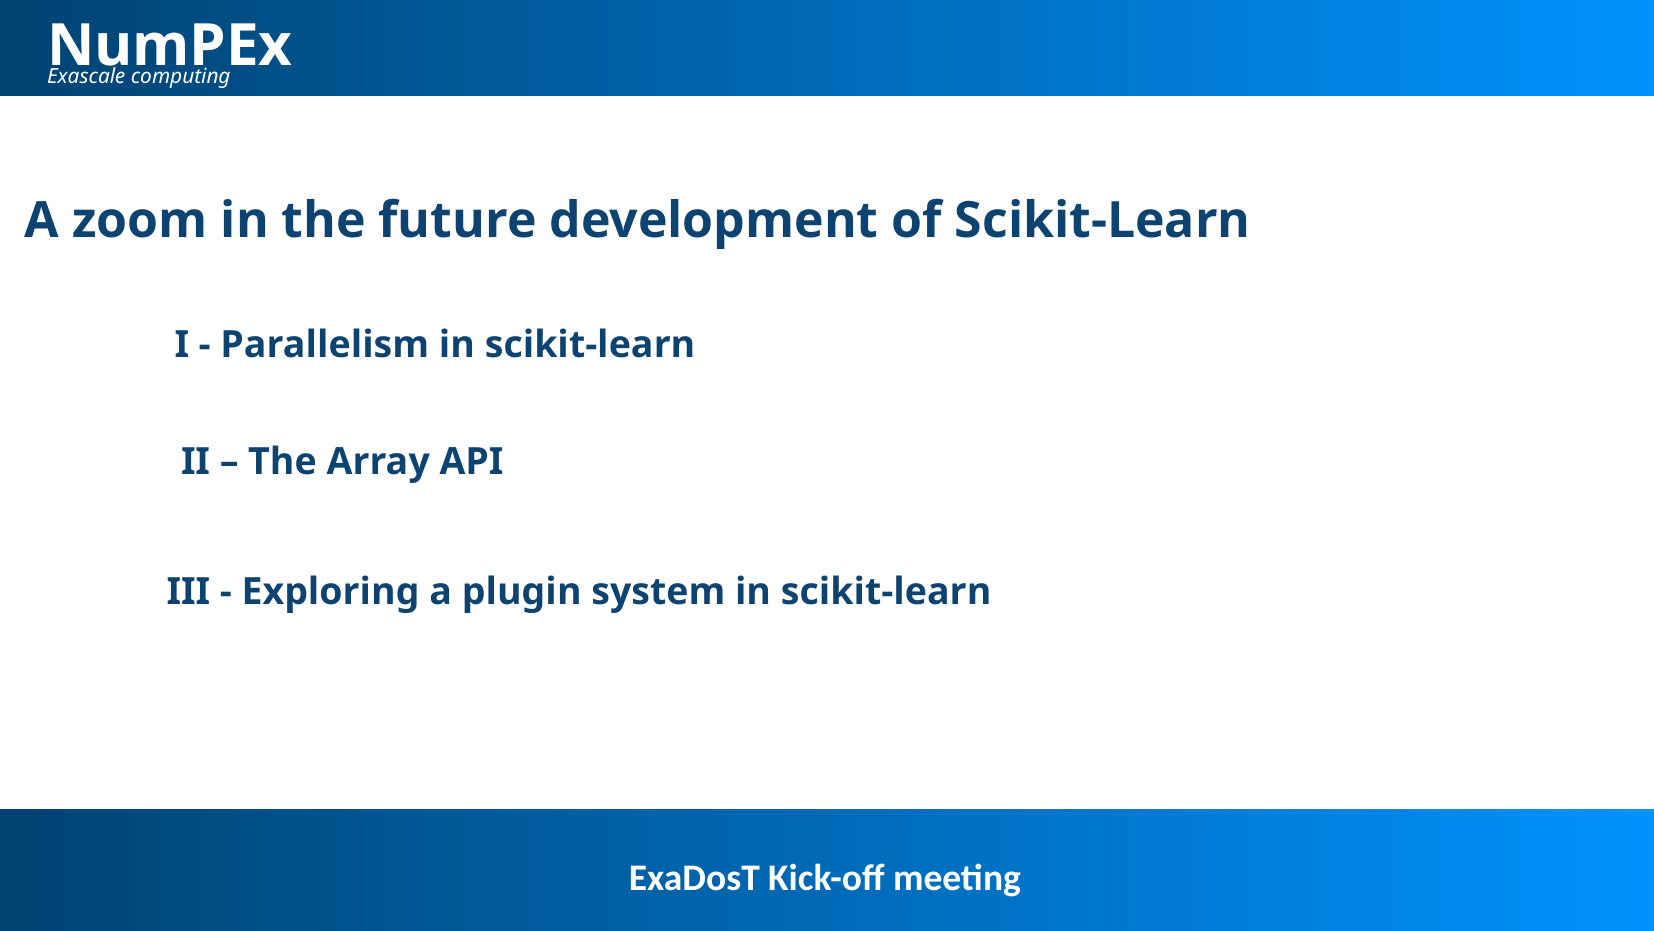

NumPExx
Exascale computing
A zoom in the future development of Scikit-Learn
I - Parallelism in scikit-learn
II – The Array API
III - Exploring a plugin system in scikit-learn
ExaDosT Kick-off meeting